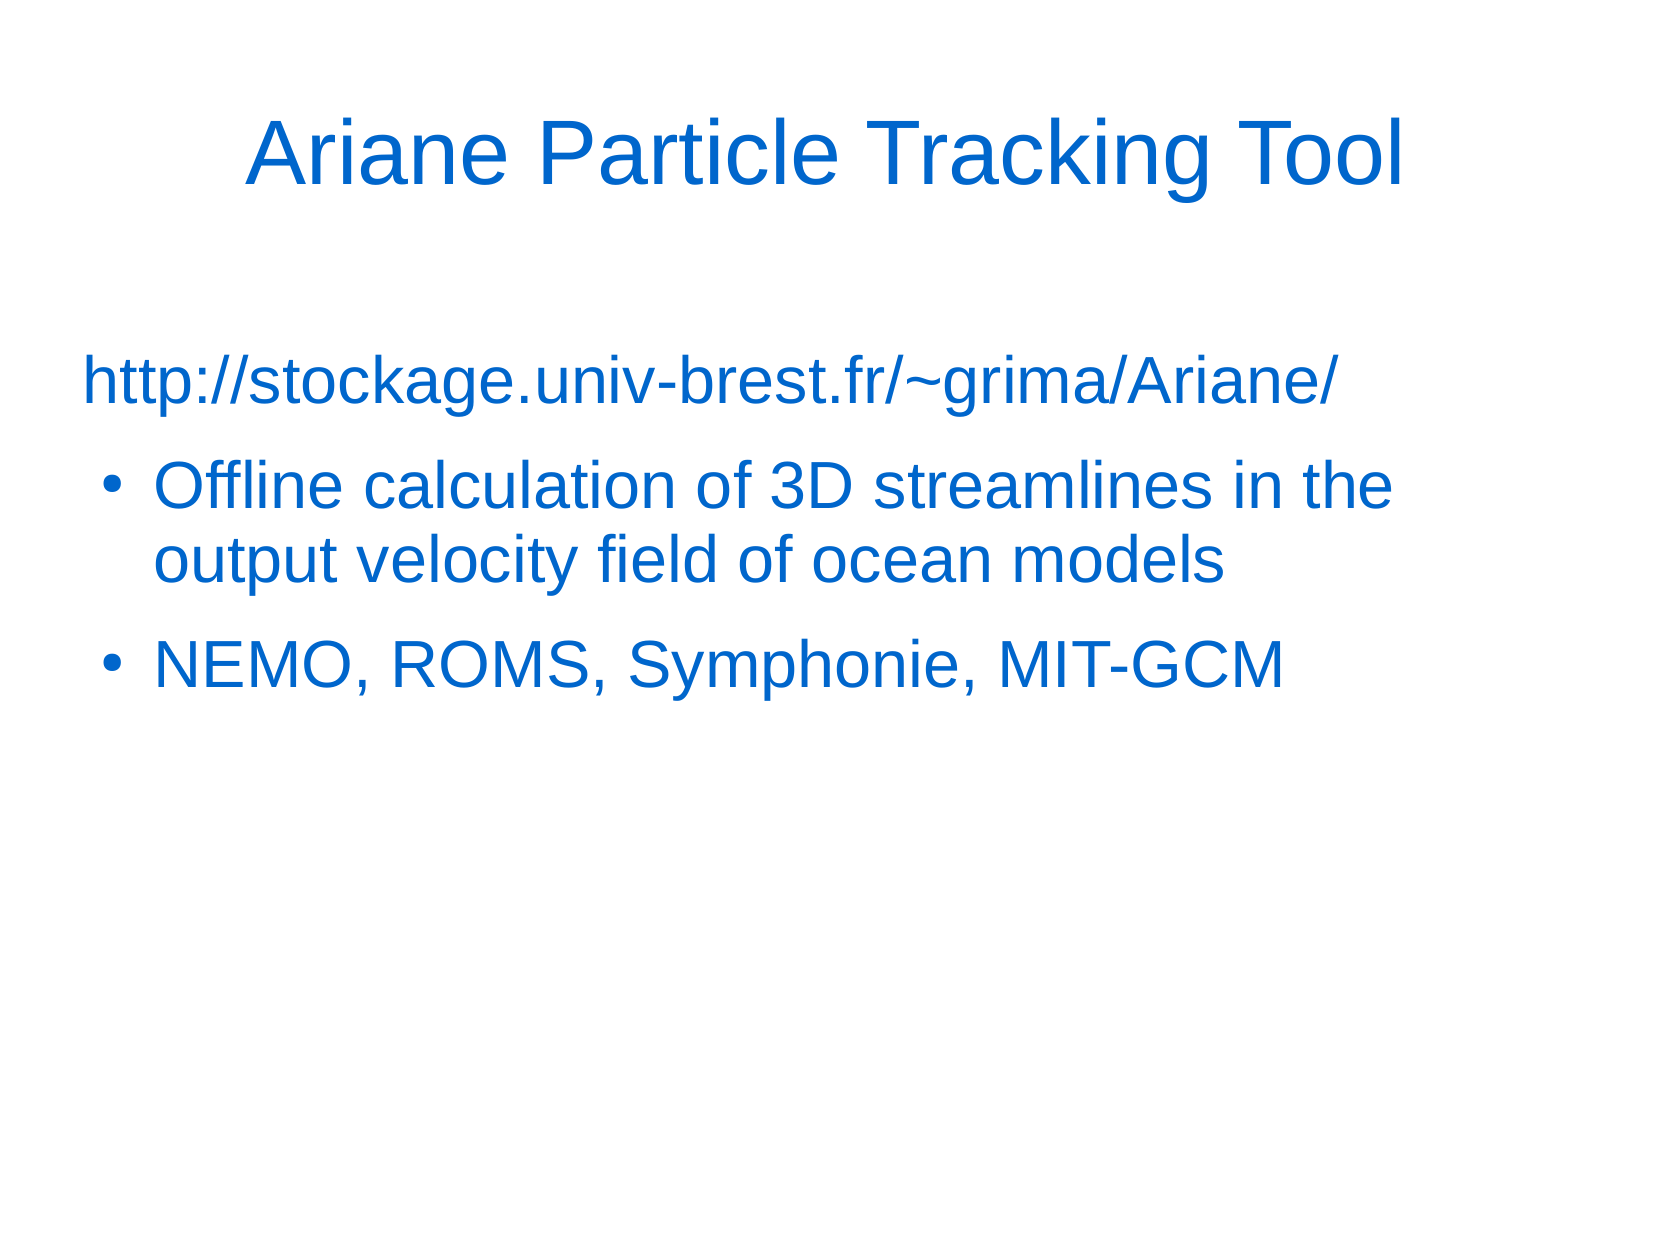

# Ariane Particle Tracking Tool
http://stockage.univ-brest.fr/~grima/Ariane/
Offline calculation of 3D streamlines in the output velocity field of ocean models
NEMO, ROMS, Symphonie, MIT-GCM